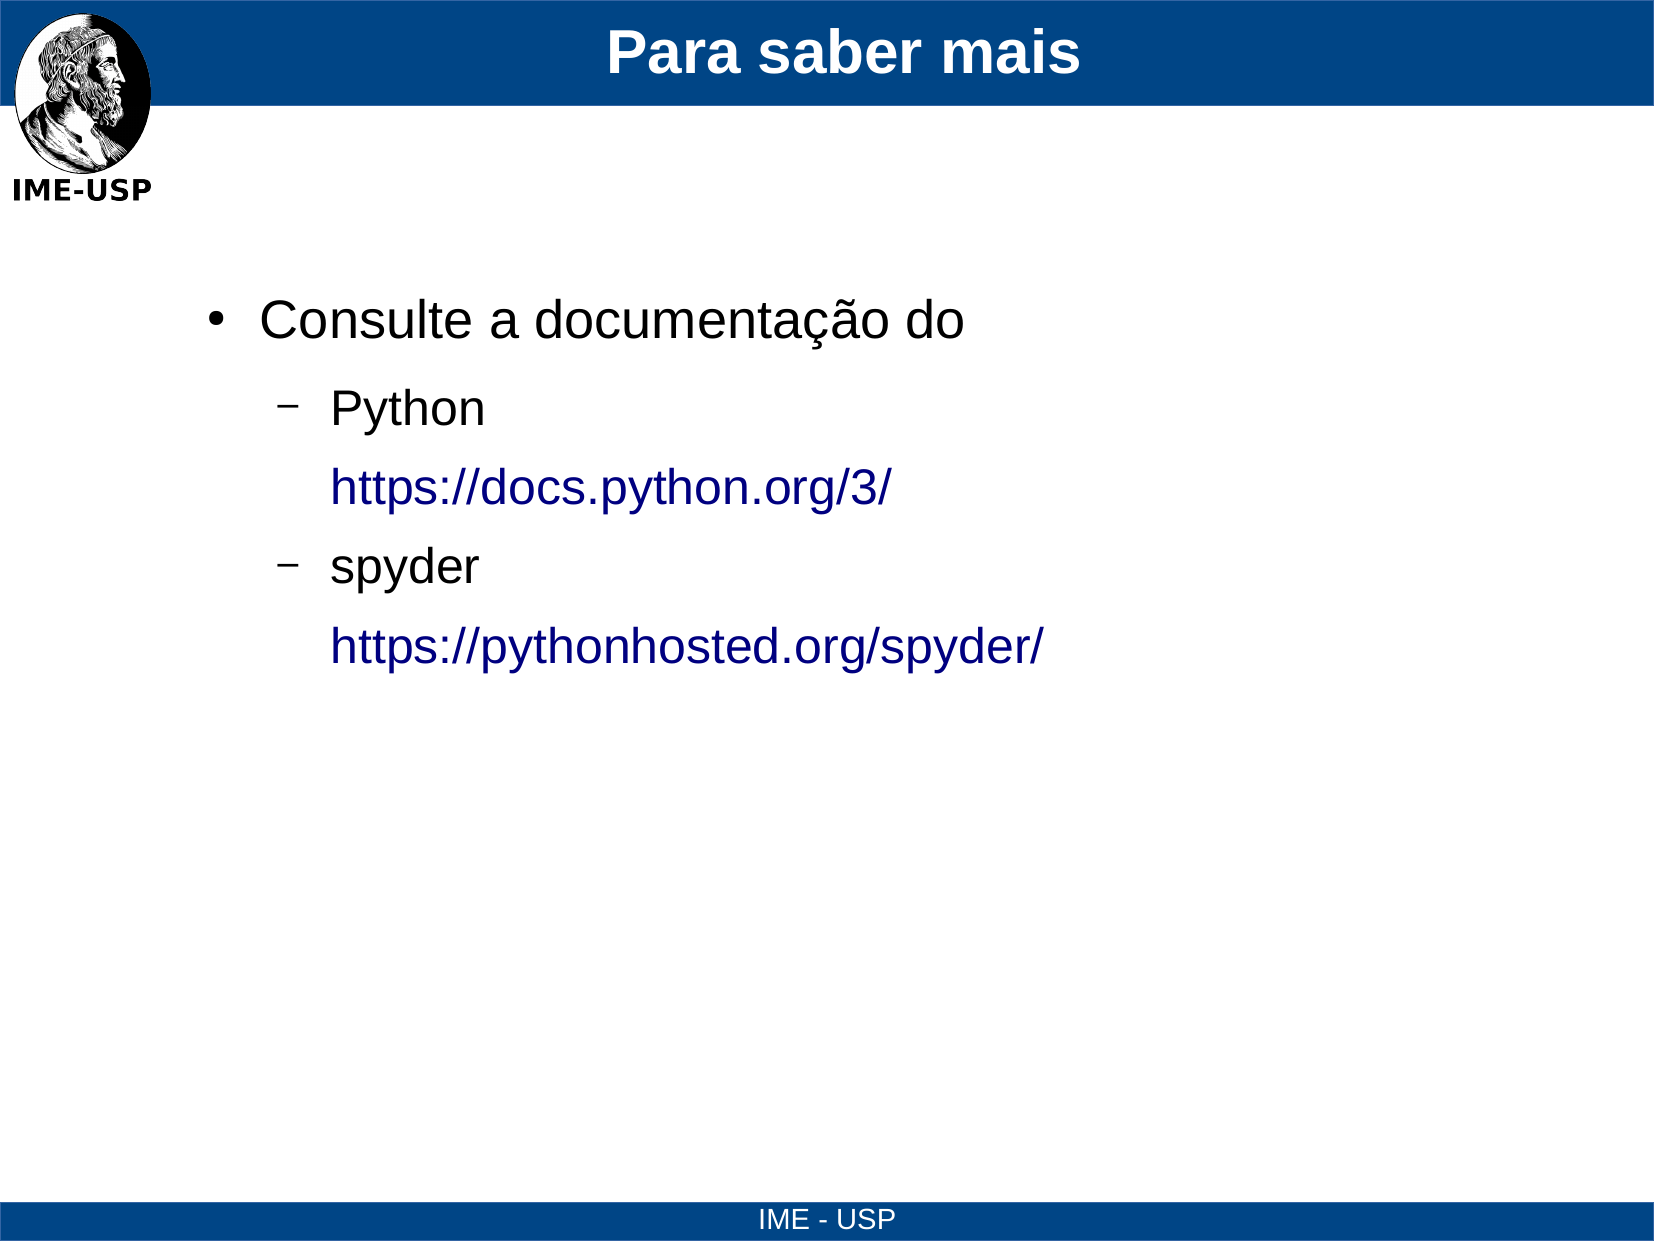

# Para saber mais
Consulte a documentação do
Python
https://docs.python.org/3/
spyder
https://pythonhosted.org/spyder/